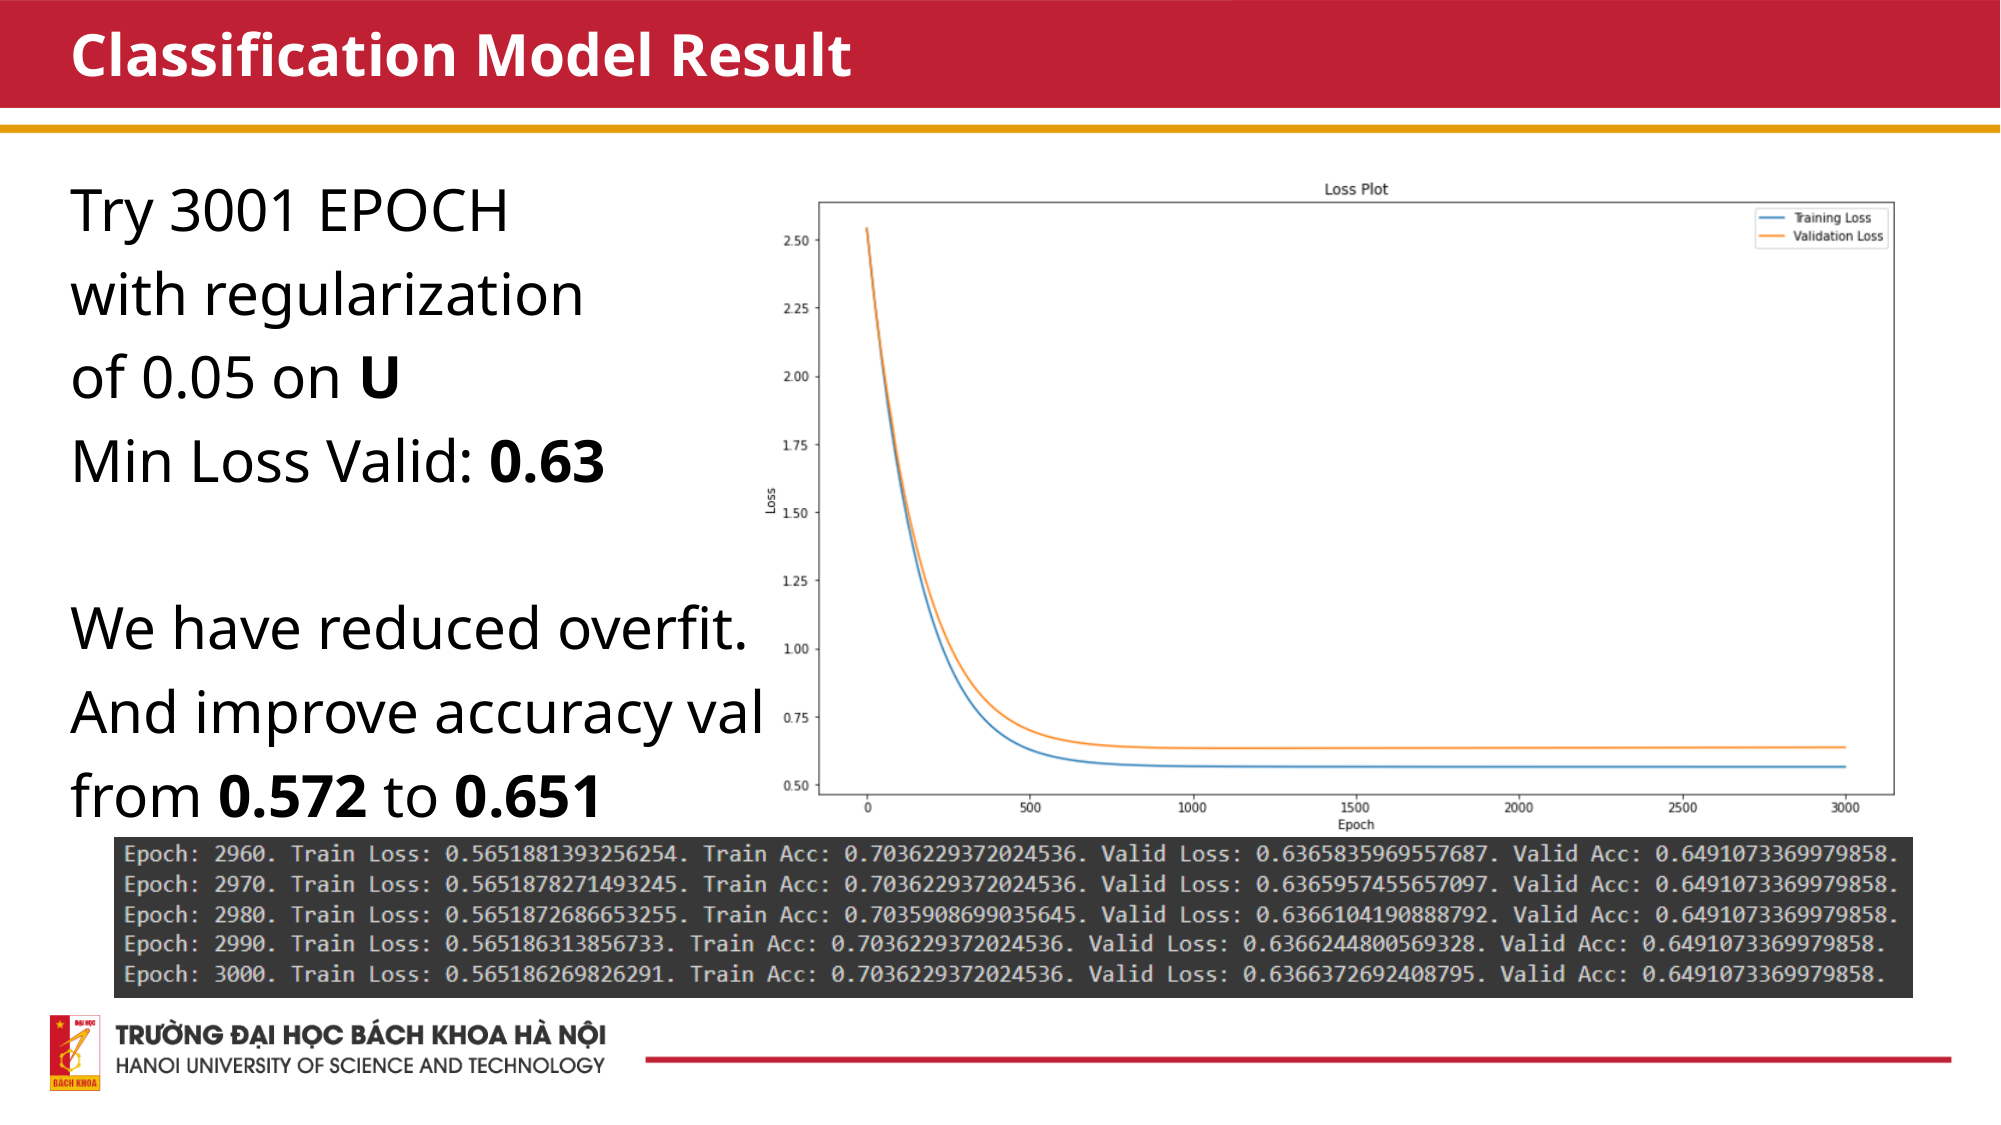

Classification Model Result
# Try 3001 EPOCH
with regularization
of 0.05 on U
Min Loss Valid: 0.63
We have reduced overfit.
And improve accuracy validation
from 0.572 to 0.651